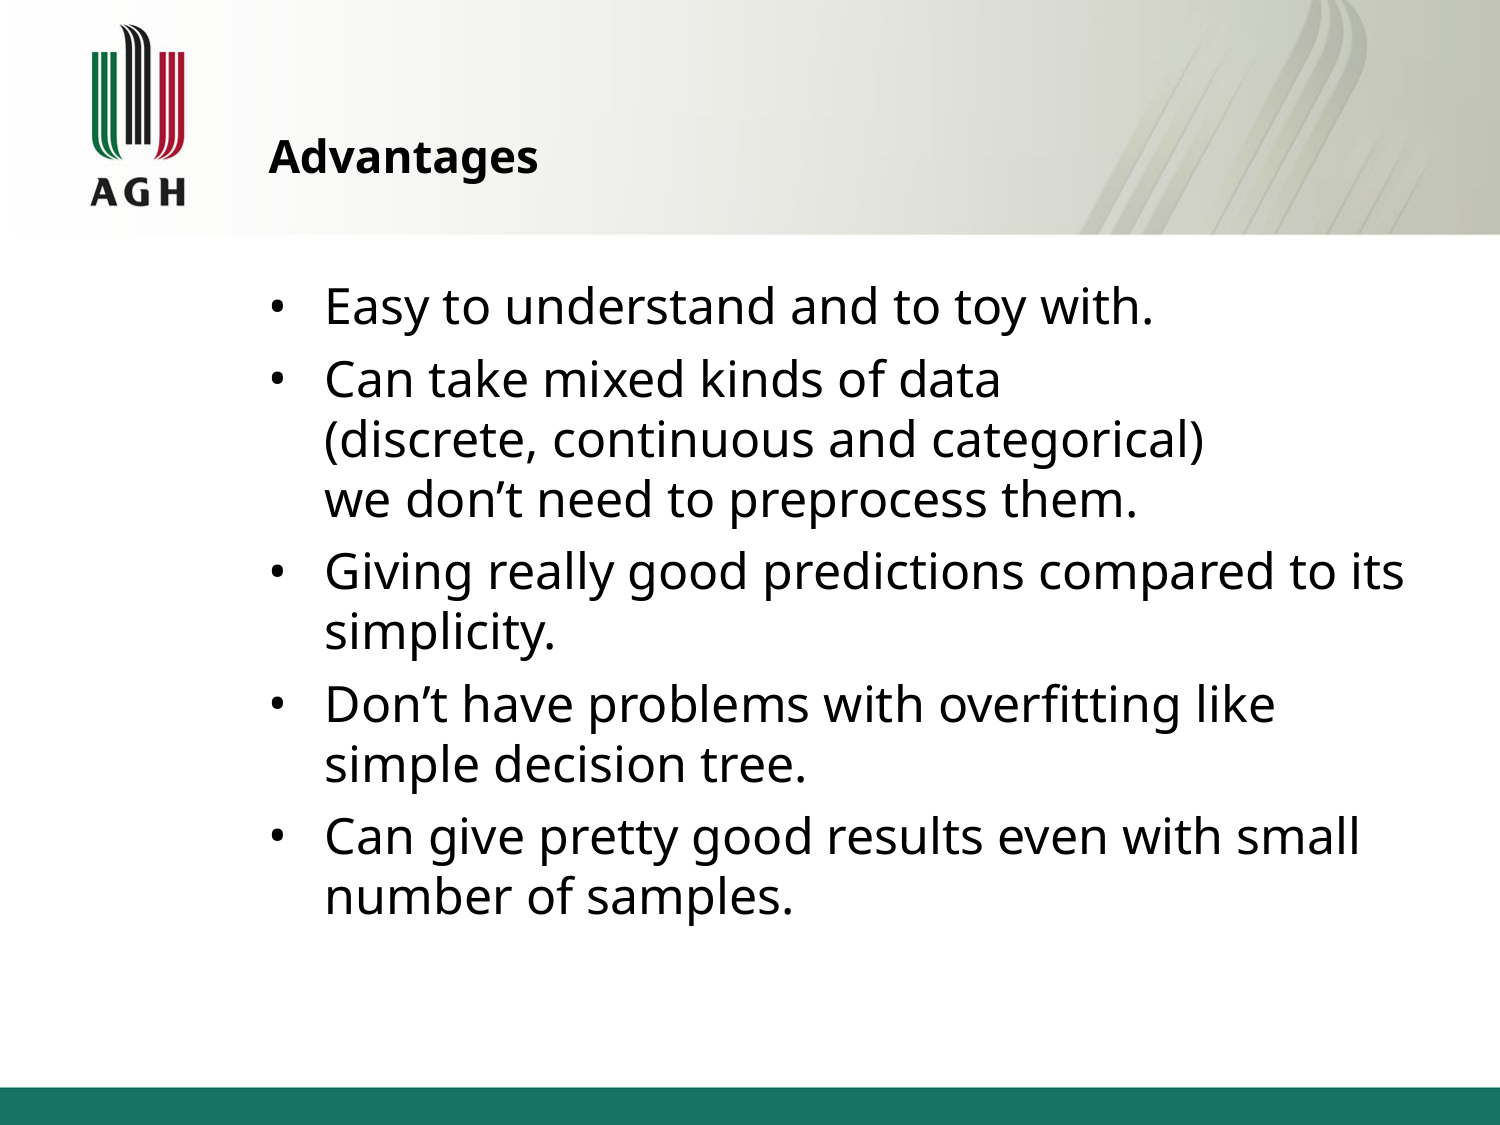

Advantages
Easy to understand and to toy with.
Can take mixed kinds of data
(discrete, continuous and categorical)
we don’t need to preprocess them.
Giving really good predictions compared to its simplicity.
Don’t have problems with overfitting like simple decision tree.
Can give pretty good results even with small number of samples.